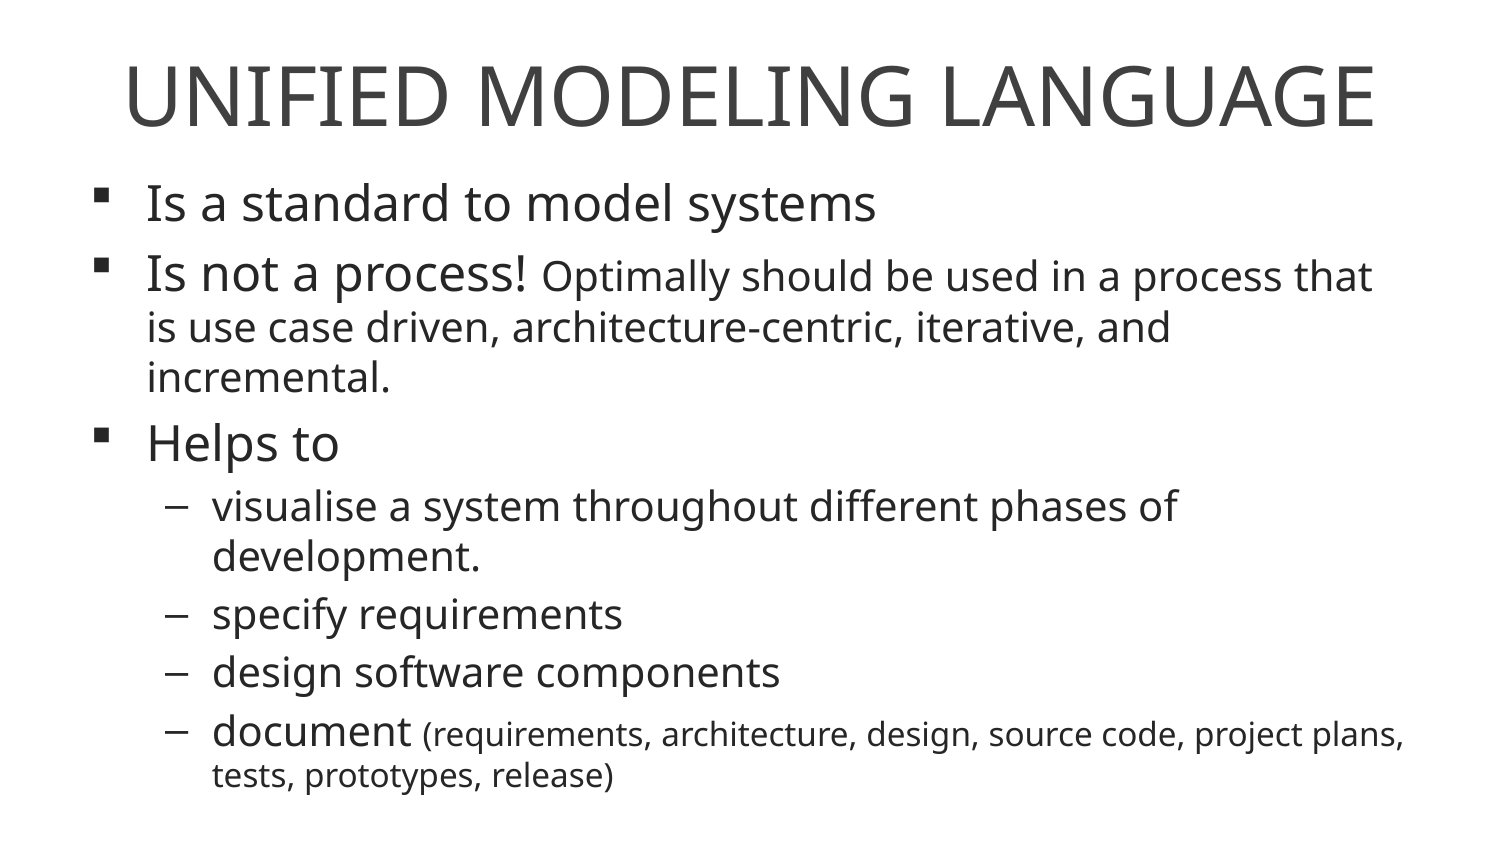

# UNIFIED modeling LANGUAGE
Is a standard to model systems
Is not a process! Optimally should be used in a process that is use case driven, architecture-centric, iterative, and incremental.
Helps to
visualise a system throughout different phases of development.
specify requirements
design software components
document (requirements, architecture, design, source code, project plans, tests, prototypes, release)